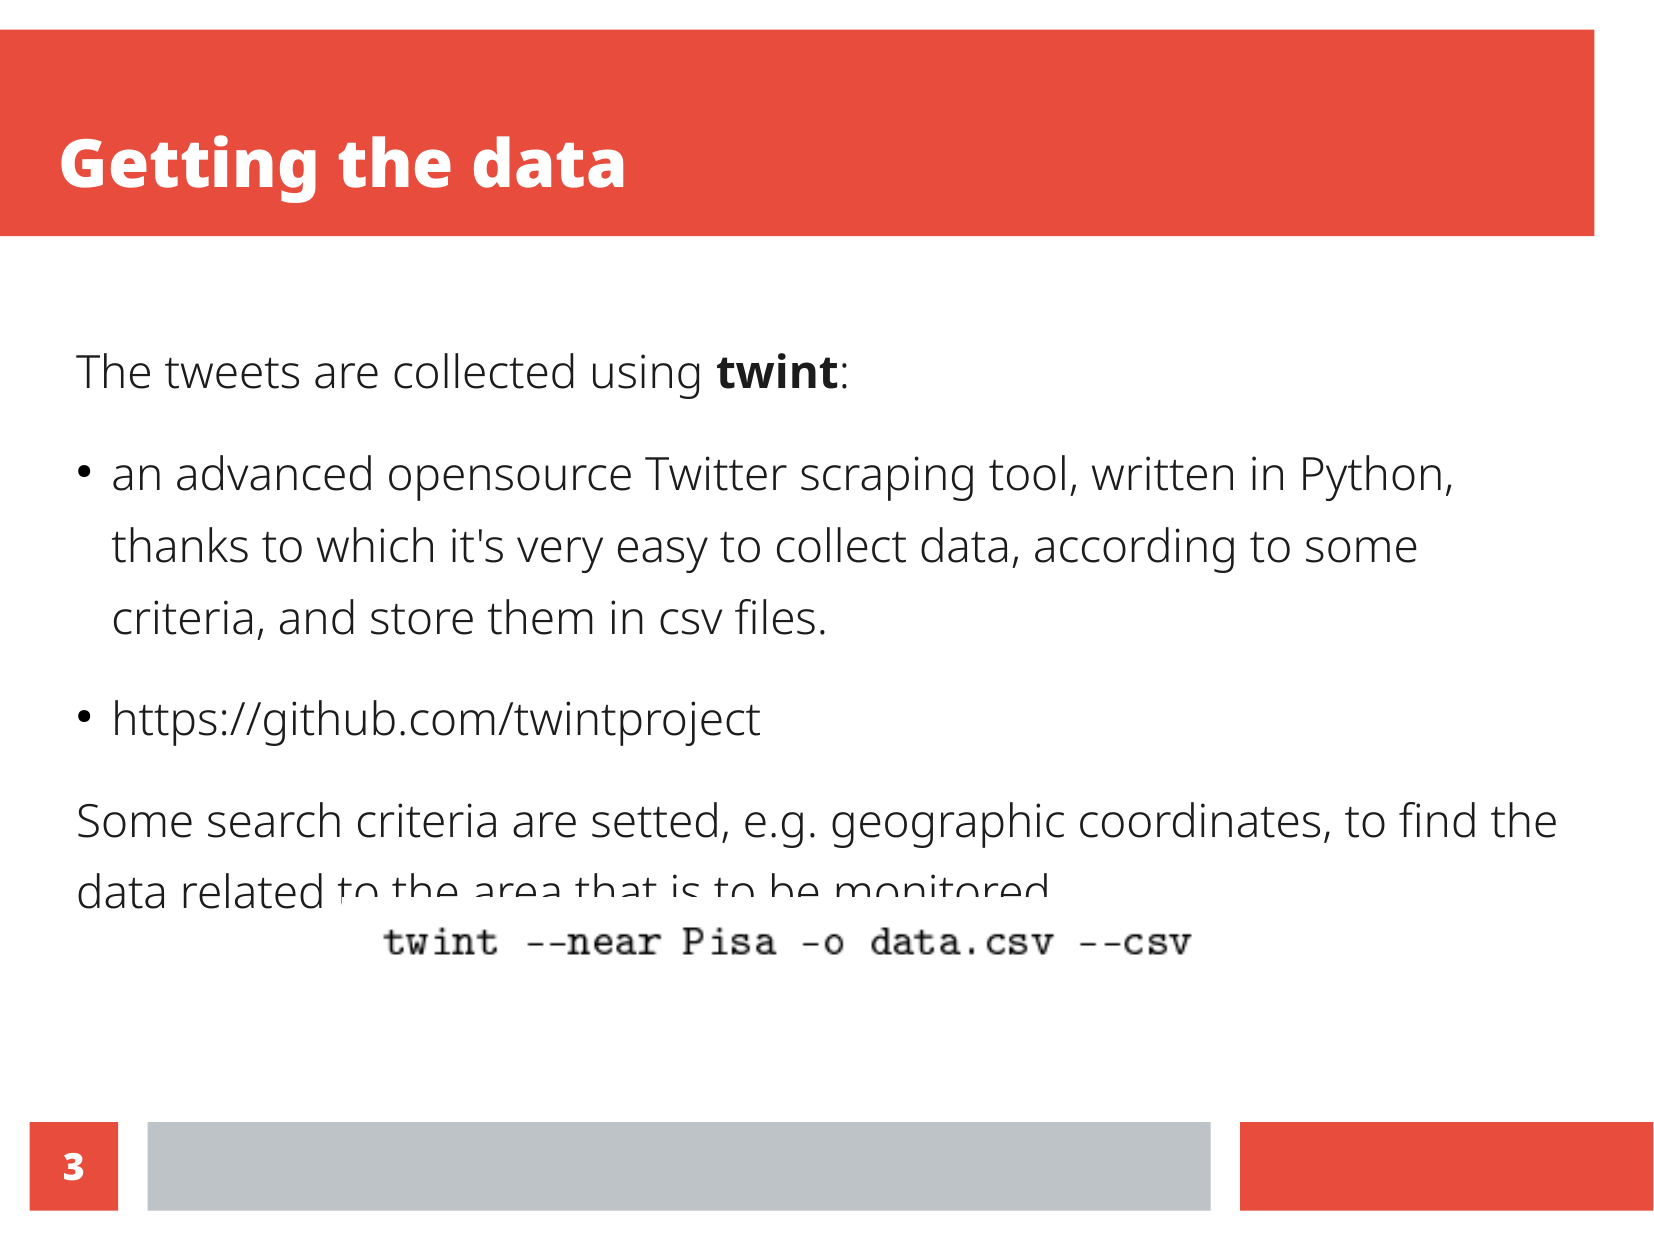

# Getting the data
The tweets are collected using twint:
an advanced opensource Twitter scraping tool, written in Python, thanks to which it's very easy to collect data, according to some criteria, and store them in csv files.
https://github.com/twintproject
Some search criteria are setted, e.g. geographic coordinates, to find the data related to the area that is to be monitored.
3